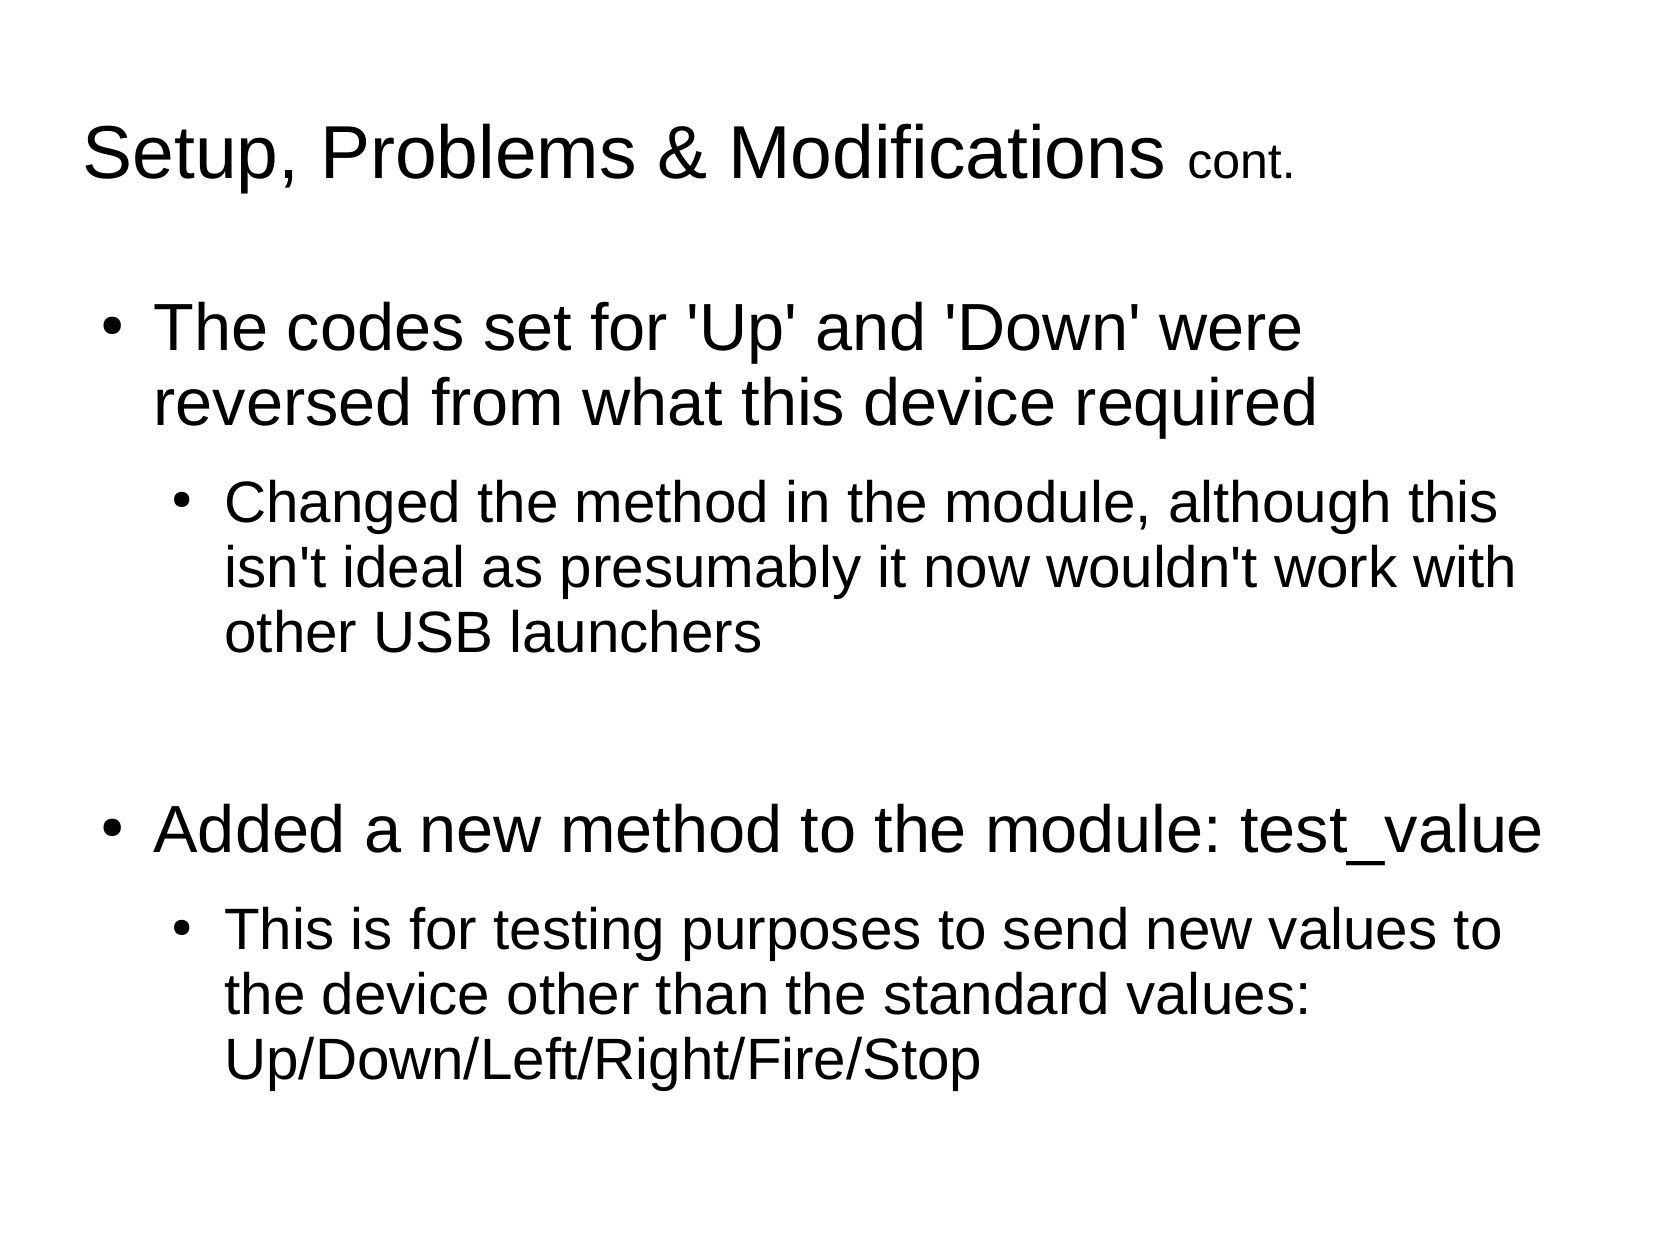

# Setup, Problems & Modifications cont.
The codes set for 'Up' and 'Down' were reversed from what this device required
Changed the method in the module, although this isn't ideal as presumably it now wouldn't work with other USB launchers
Added a new method to the module: test_value
This is for testing purposes to send new values to the device other than the standard values: Up/Down/Left/Right/Fire/Stop